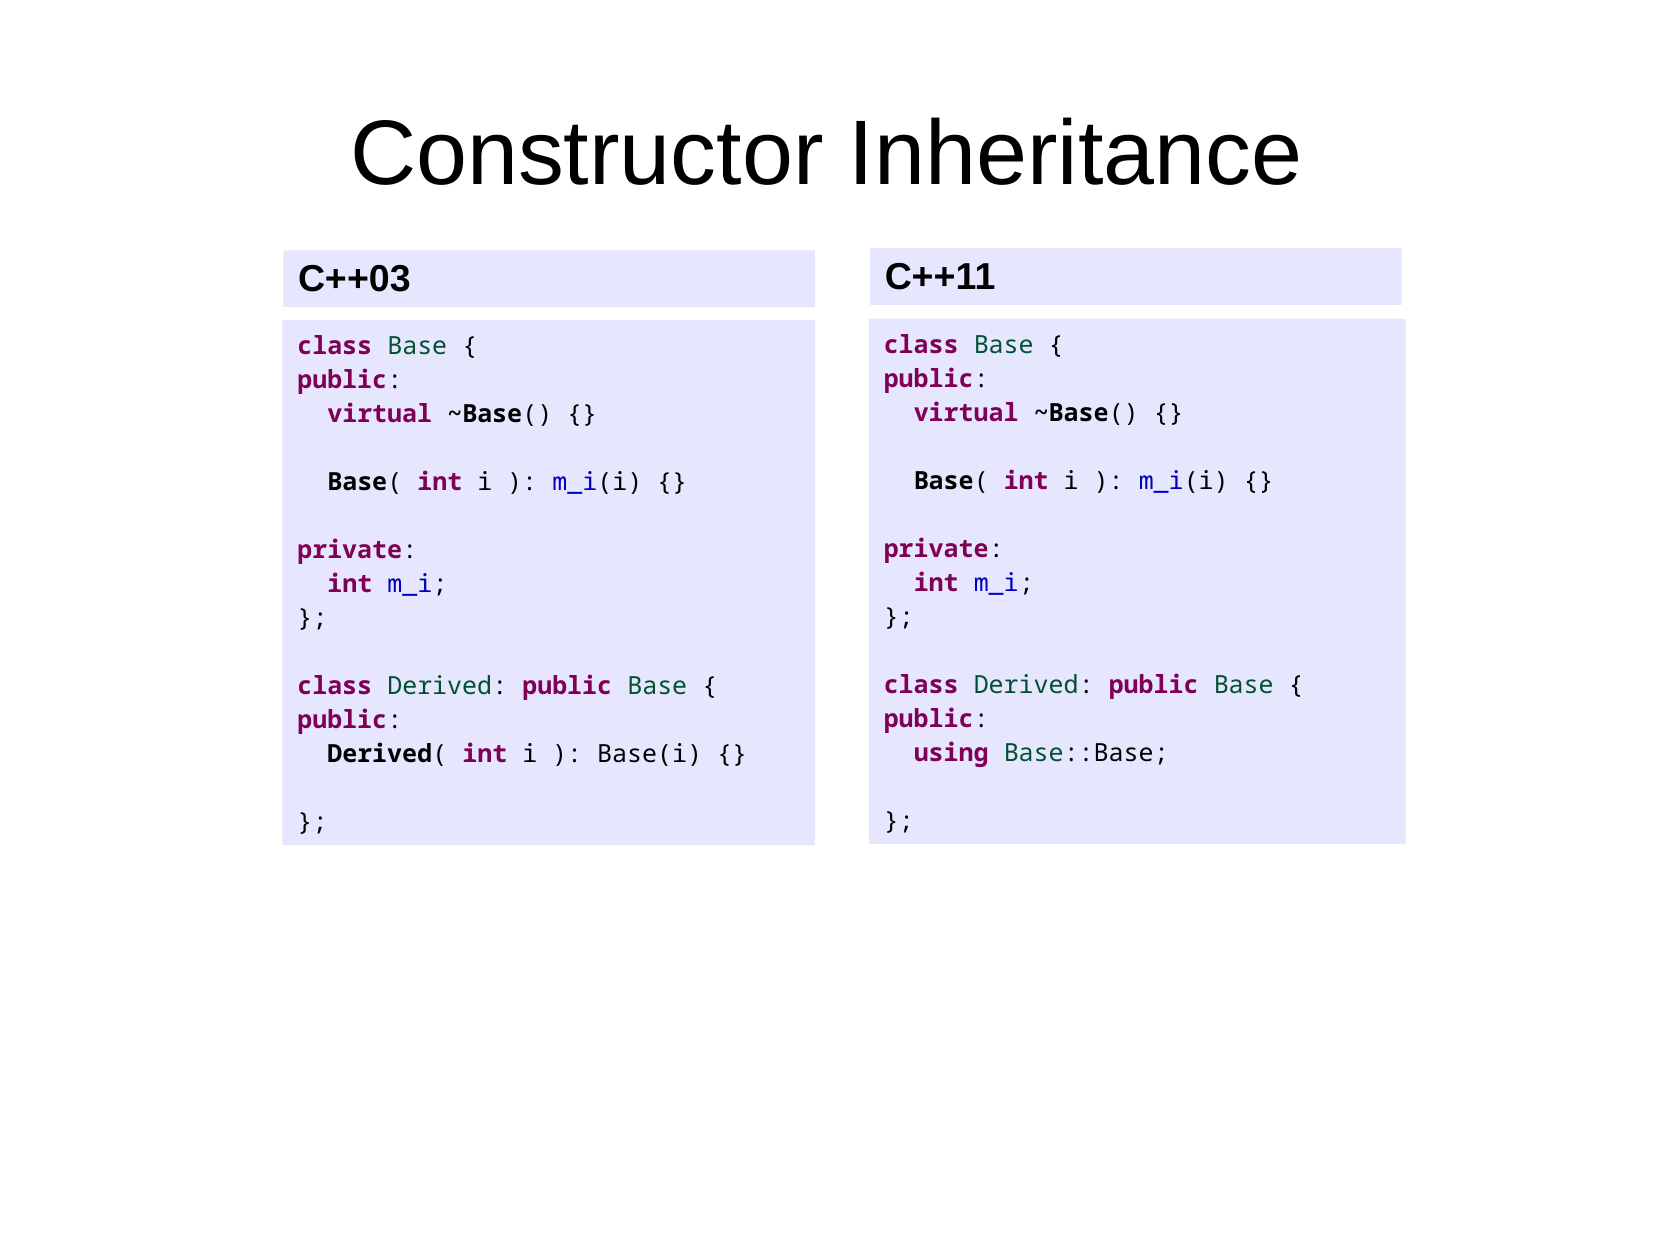

# Constructor Inheritance
C++11
C++03
class Base {
public:
 virtual ~Base() {}
 Base( int i ): m_i(i) {}
private:
 int m_i;
};
class Derived: public Base {
public:
 using Base::Base;
};
class Base {
public:
 virtual ~Base() {}
 Base( int i ): m_i(i) {}
private:
 int m_i;
};
class Derived: public Base {
public:
 Derived( int i ): Base(i) {}
};